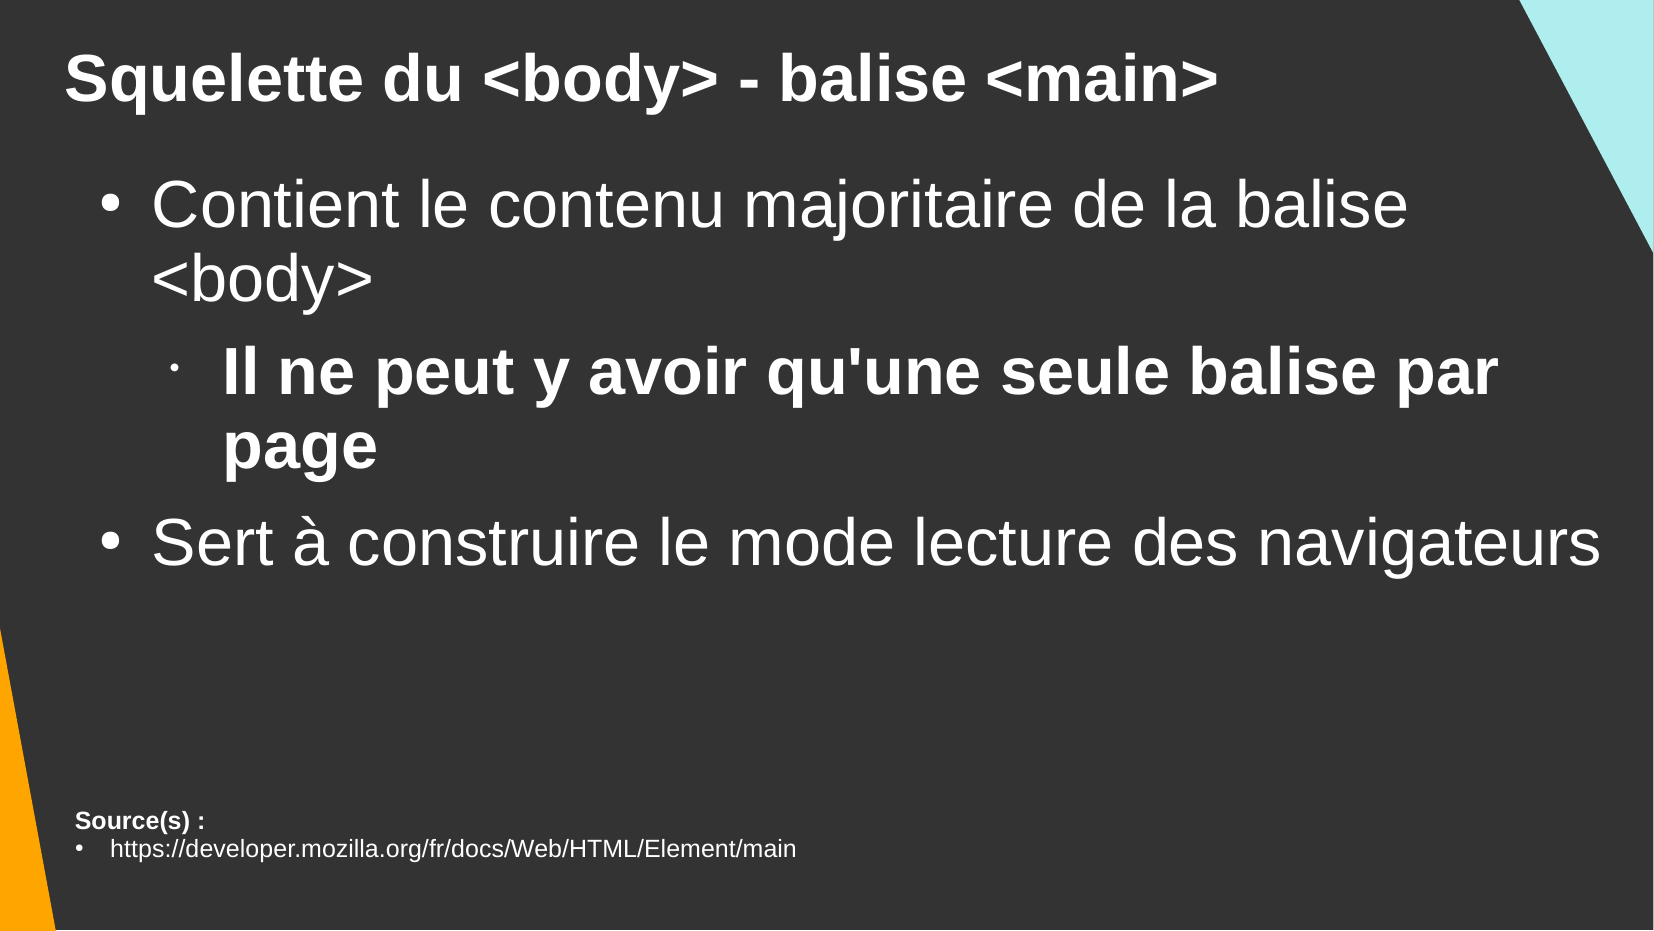

# Squelette du <body> - balise <main>
Contient le contenu majoritaire de la balise <body>
Il ne peut y avoir qu'une seule balise par page
Sert à construire le mode lecture des navigateurs
Source(s) :
https://developer.mozilla.org/fr/docs/Web/HTML/Element/main